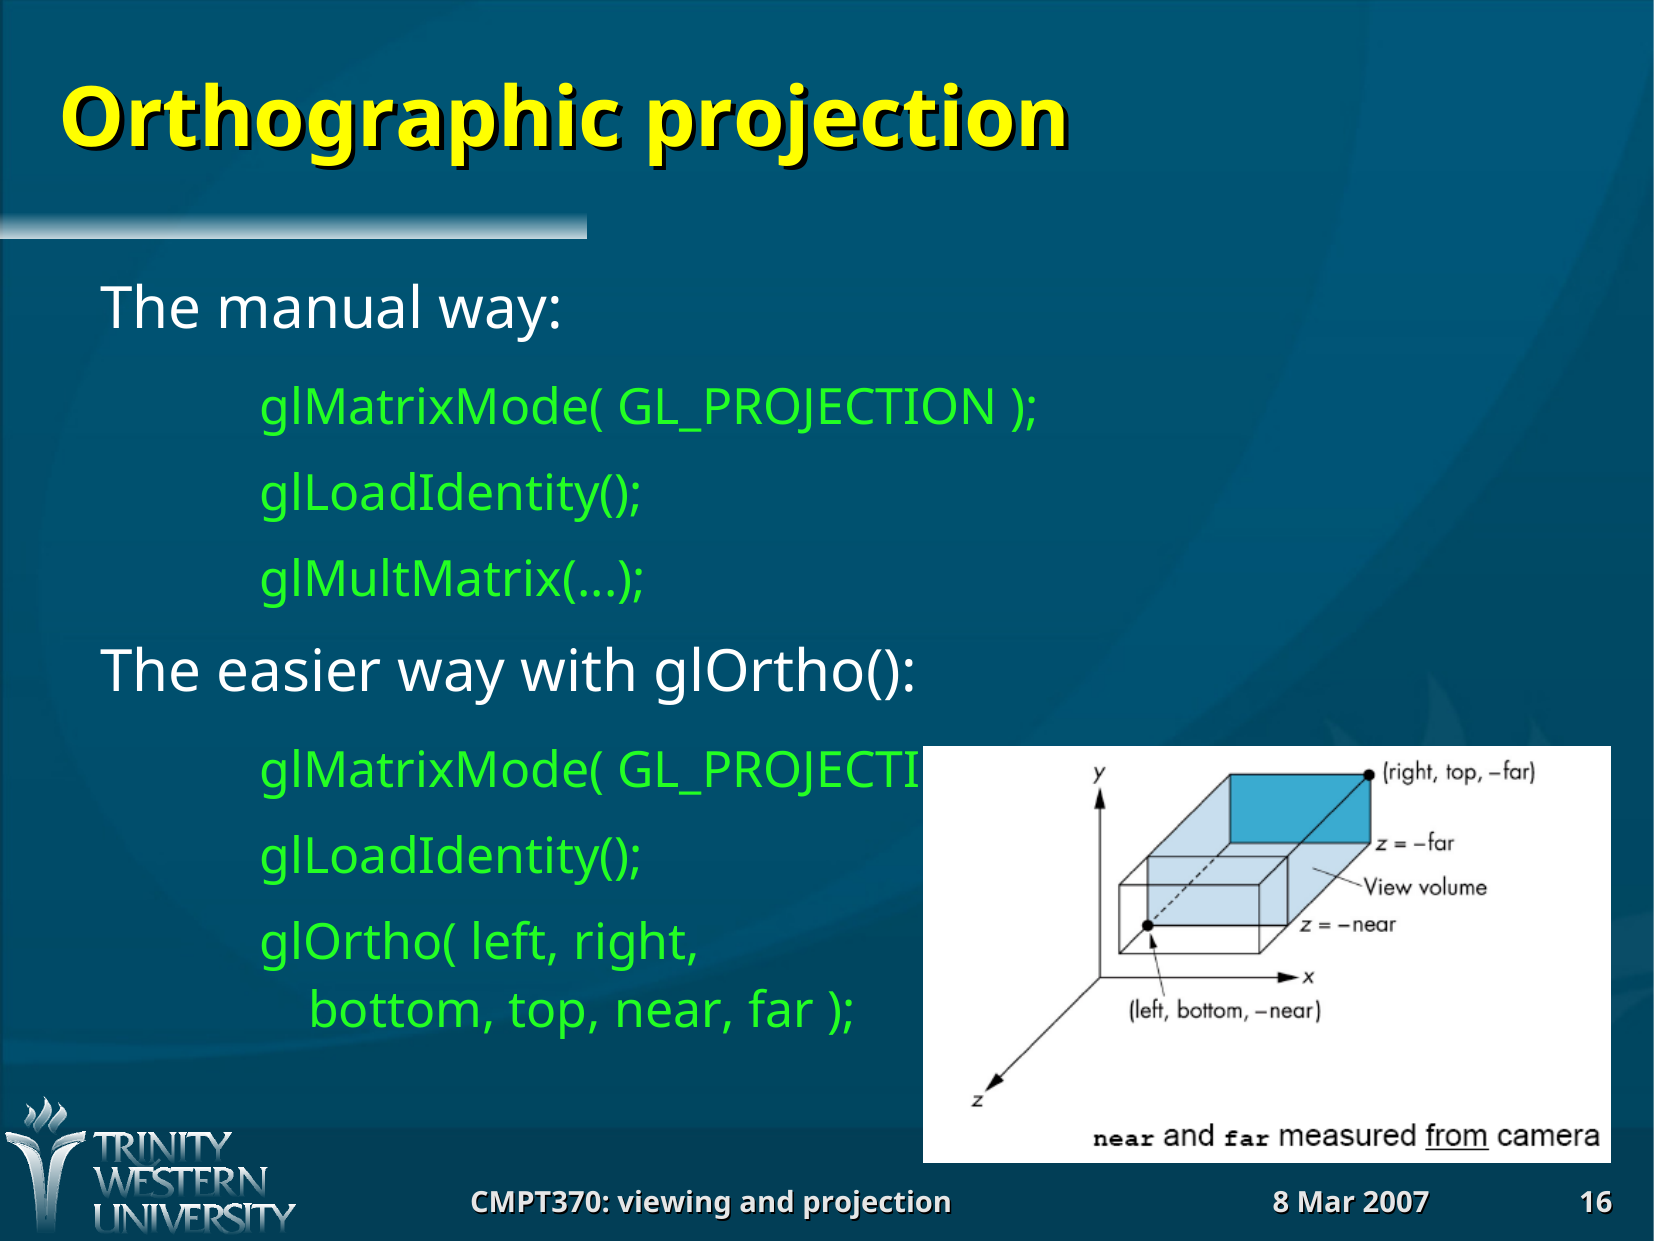

# Orthographic projection
The manual way:
glMatrixMode( GL_PROJECTION );
glLoadIdentity();
glMultMatrix(...);
The easier way with glOrtho():
glMatrixMode( GL_PROJECTION );
glLoadIdentity();
glOrtho( left, right,
 bottom, top, near, far );
CMPT370: viewing and projection
8 Mar 2007
16